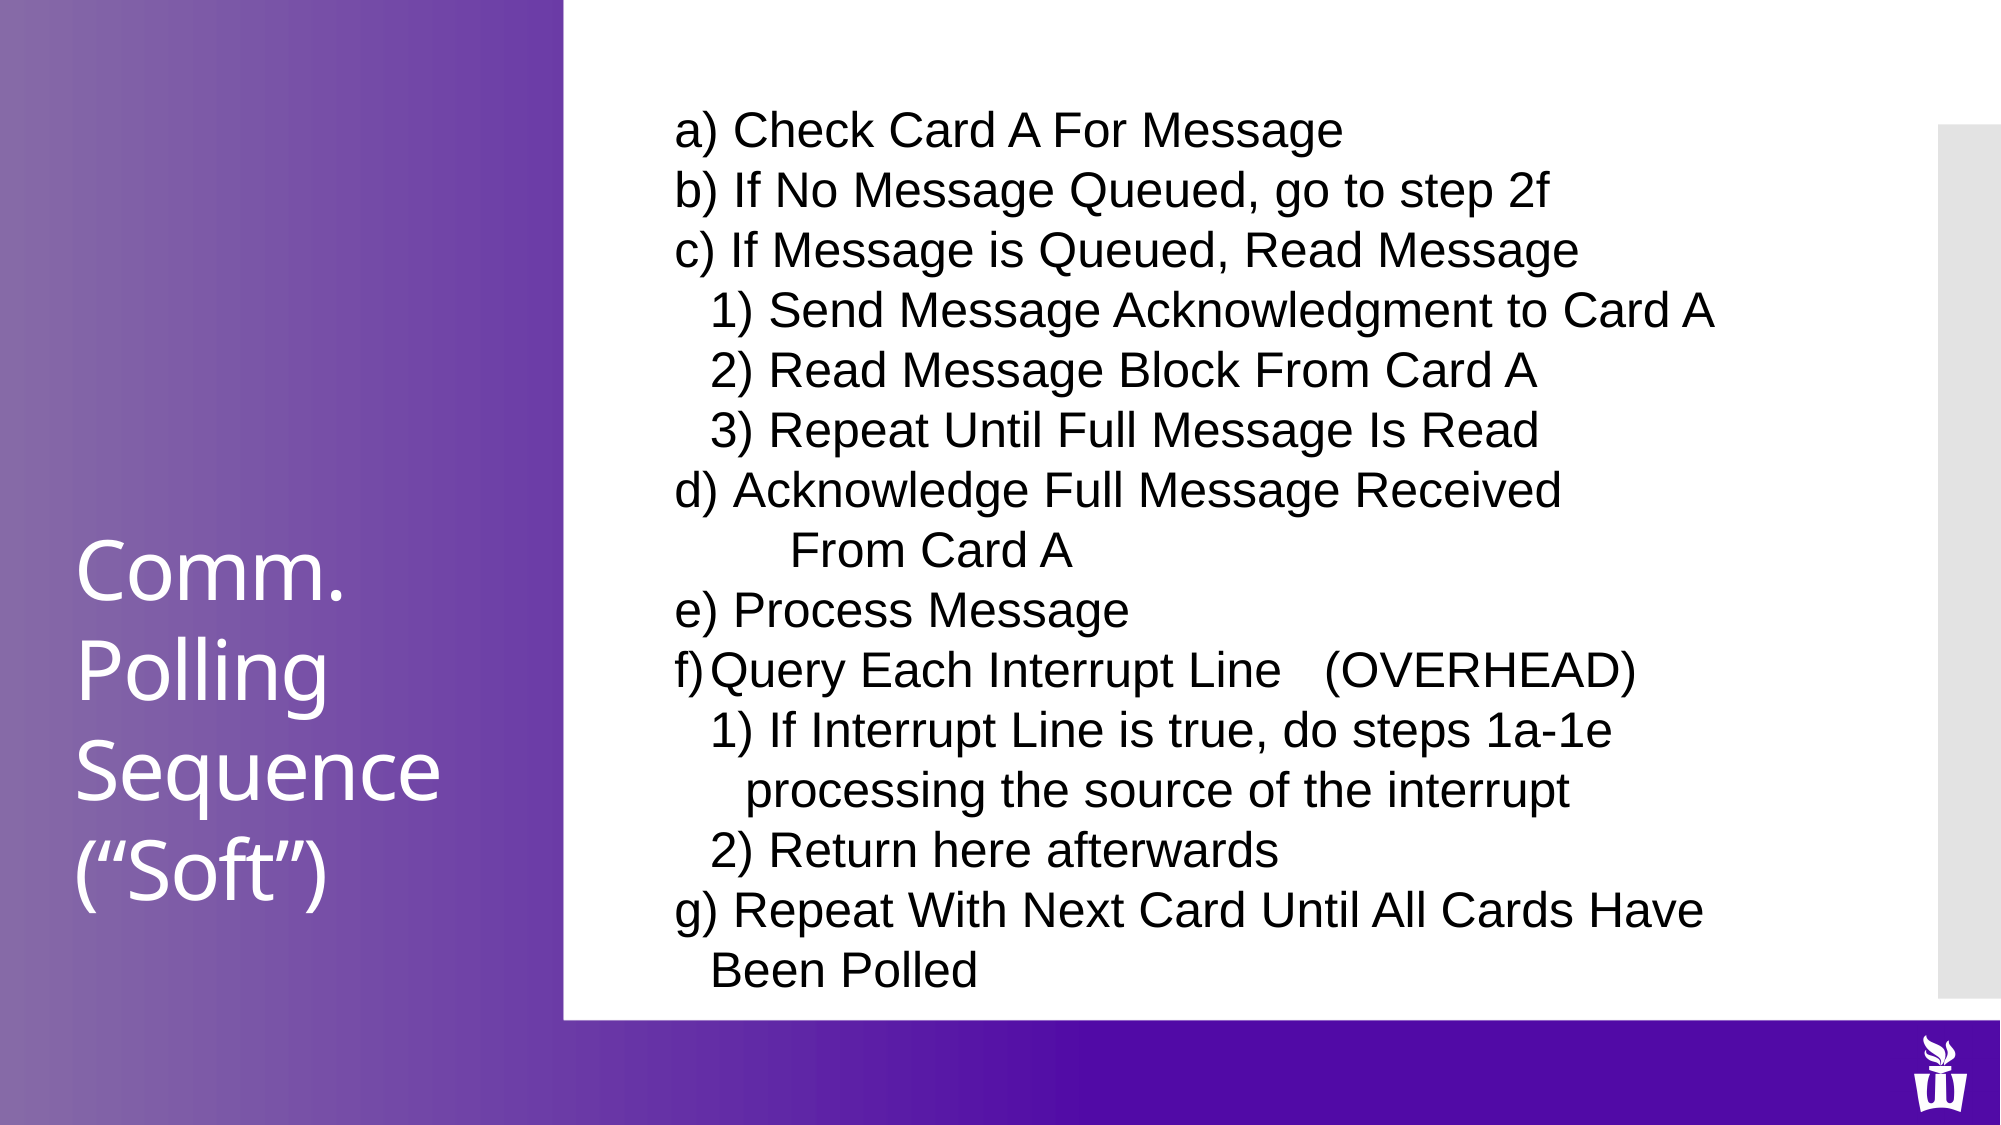

Check Card A For Message
 If No Message Queued, go to step 2f
 If Message is Queued, Read Message
 Send Message Acknowledgment to Card A
 Read Message Block From Card A
 Repeat Until Full Message Is Read
 Acknowledge Full Message Received
From Card A
 Process Message
Query Each Interrupt Line (OVERHEAD)
 If Interrupt Line is true, do steps 1a-1e processing the source of the interrupt
 Return here afterwards
 Repeat With Next Card Until All Cards Have Been Polled
Comm.
Polling
Sequence
(“Soft”)